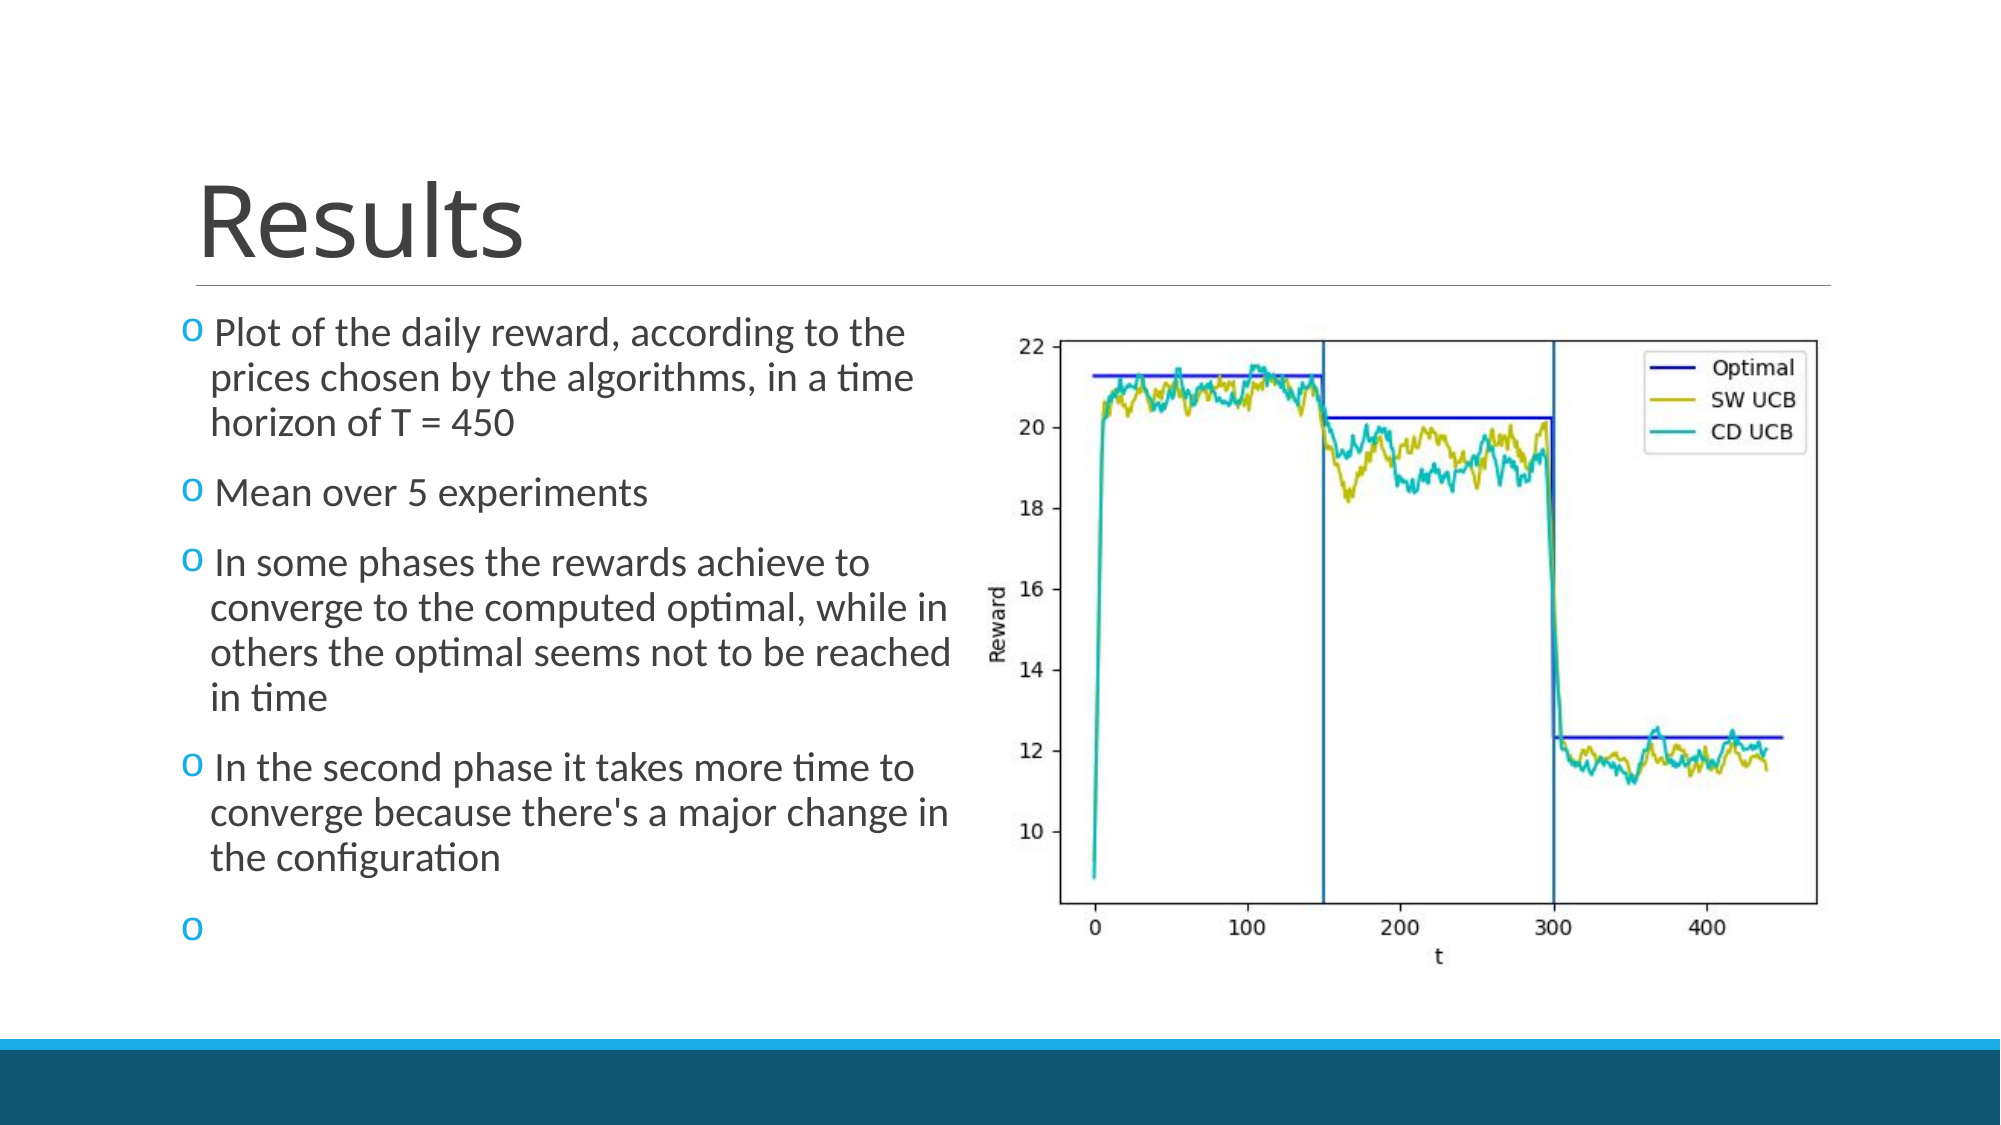

# Results
 Plot of the daily reward, according to the prices chosen by the algorithms, in a time horizon of T = 450
 Mean over 5 experiments
 In some phases the rewards achieve to converge to the computed optimal, while in others the optimal seems not to be reached in time
 In the second phase it takes more time to converge because there's a major change in the configuration